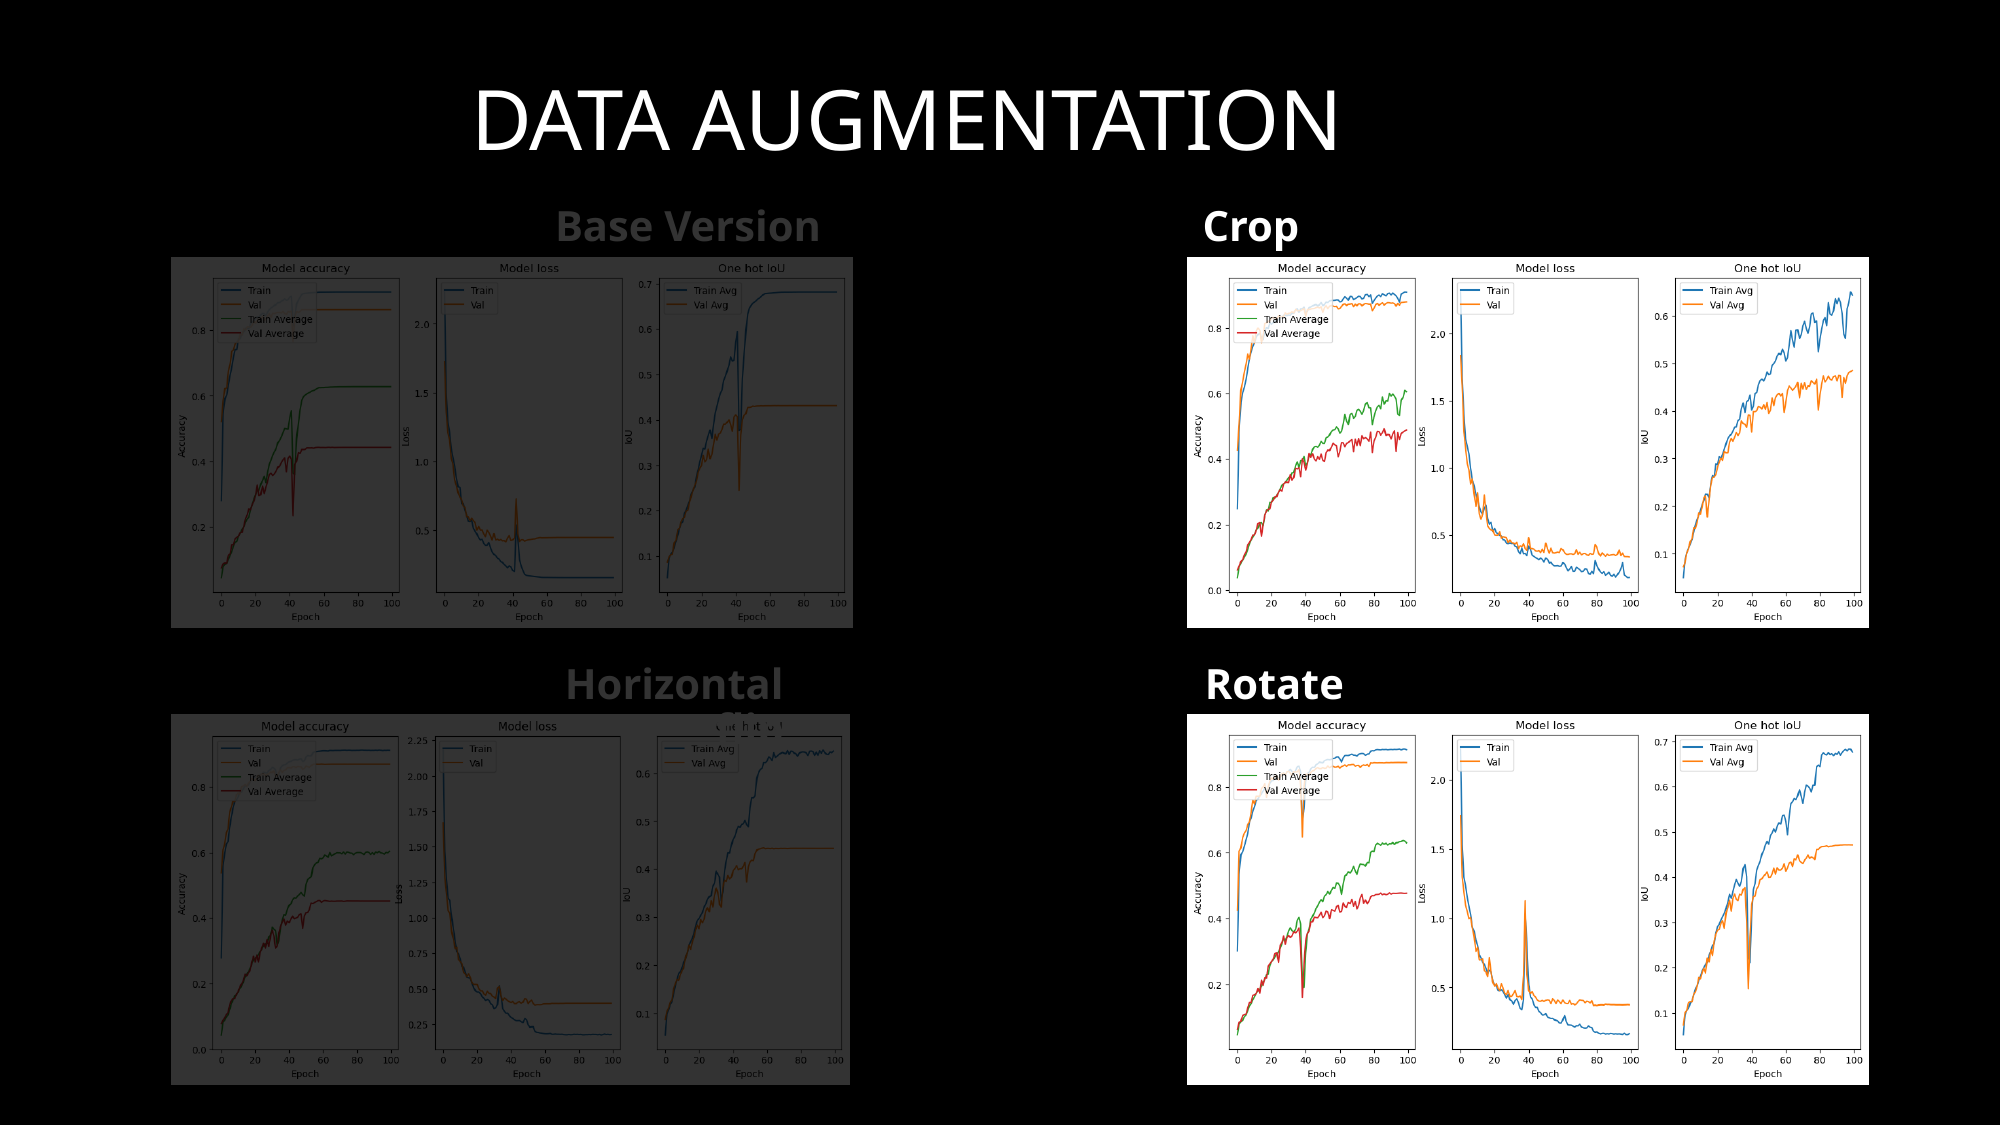

# Data augmentation
Base Version
Crop
Horizontal flip
Rotate